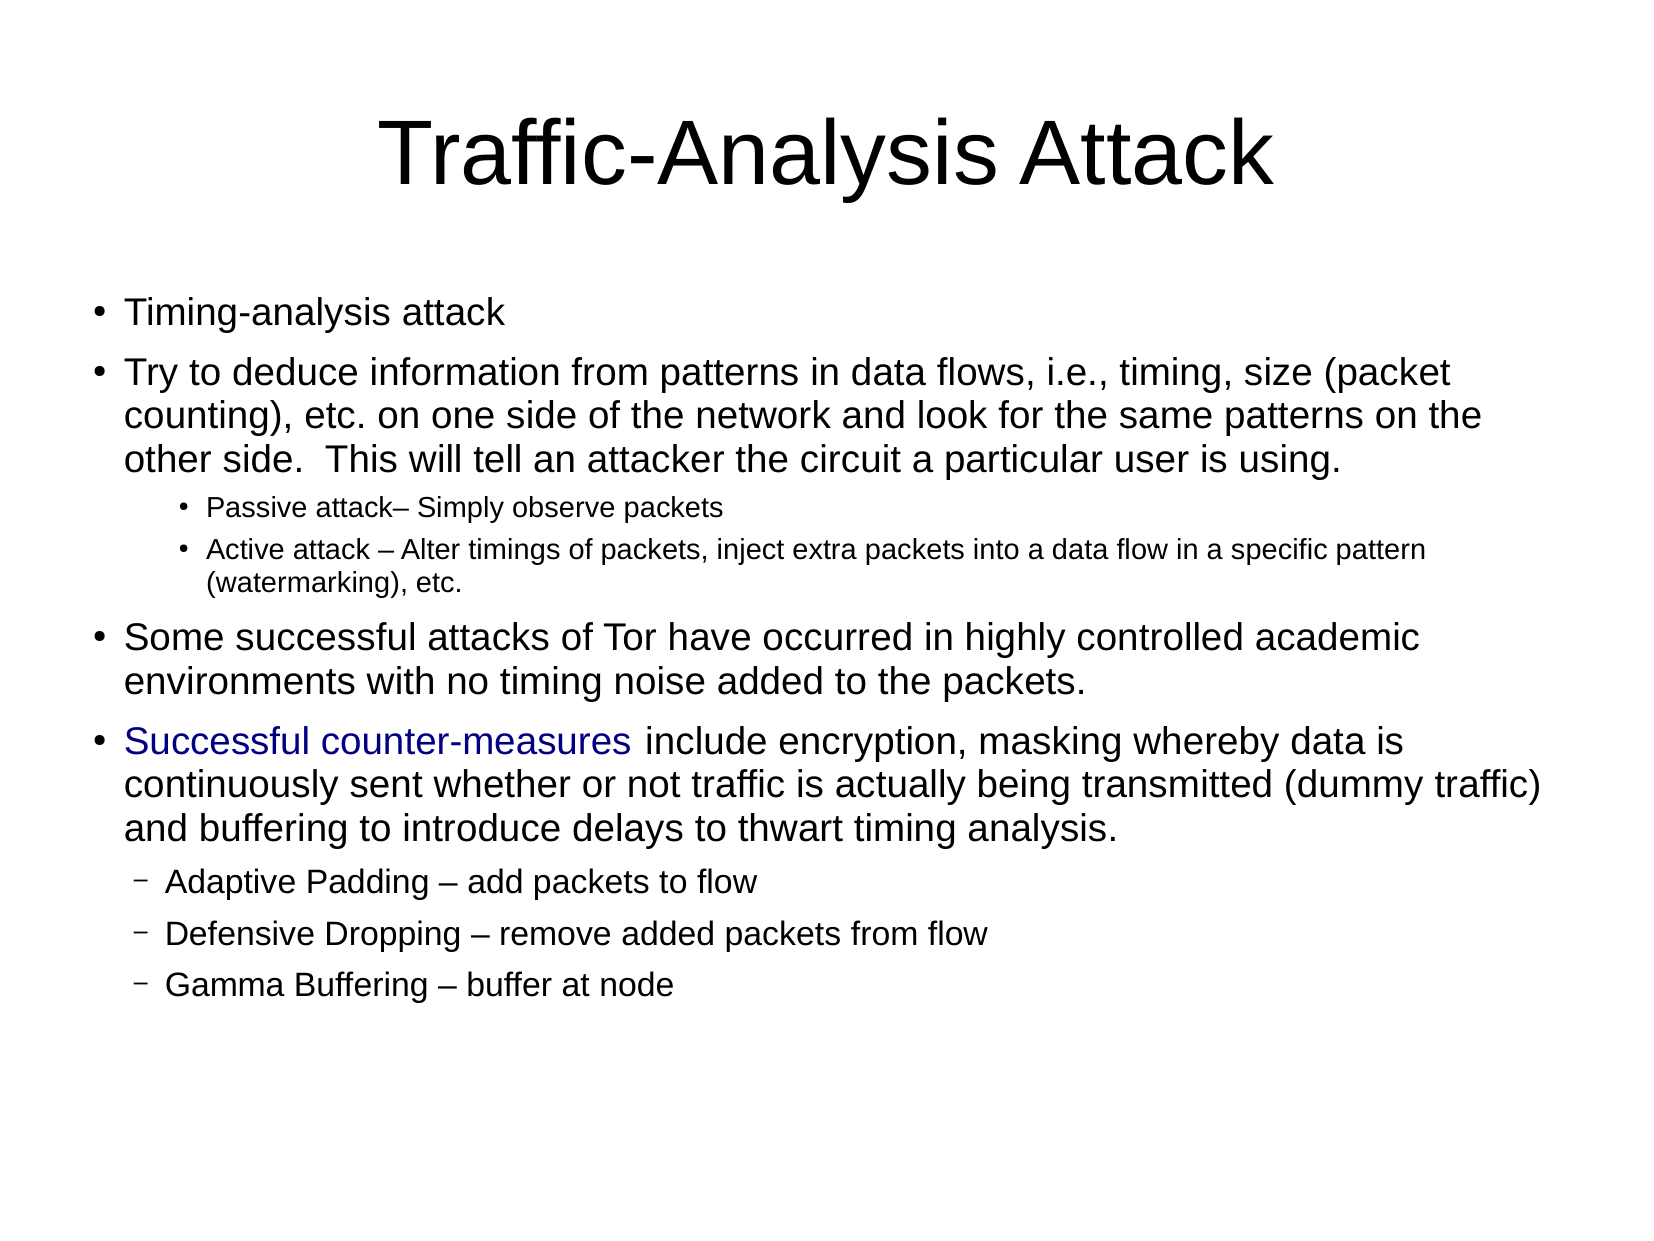

# Traffic-Analysis Attack
Timing-analysis attack
Try to deduce information from patterns in data flows, i.e., timing, size (packet counting), etc. on one side of the network and look for the same patterns on the other side. This will tell an attacker the circuit a particular user is using.
Passive attack– Simply observe packets
Active attack – Alter timings of packets, inject extra packets into a data flow in a specific pattern (watermarking), etc.
Some successful attacks of Tor have occurred in highly controlled academic environments with no timing noise added to the packets.
Successful counter-measures include encryption, masking whereby data is continuously sent whether or not traffic is actually being transmitted (dummy traffic) and buffering to introduce delays to thwart timing analysis.
Adaptive Padding – add packets to flow
Defensive Dropping – remove added packets from flow
Gamma Buffering – buffer at node